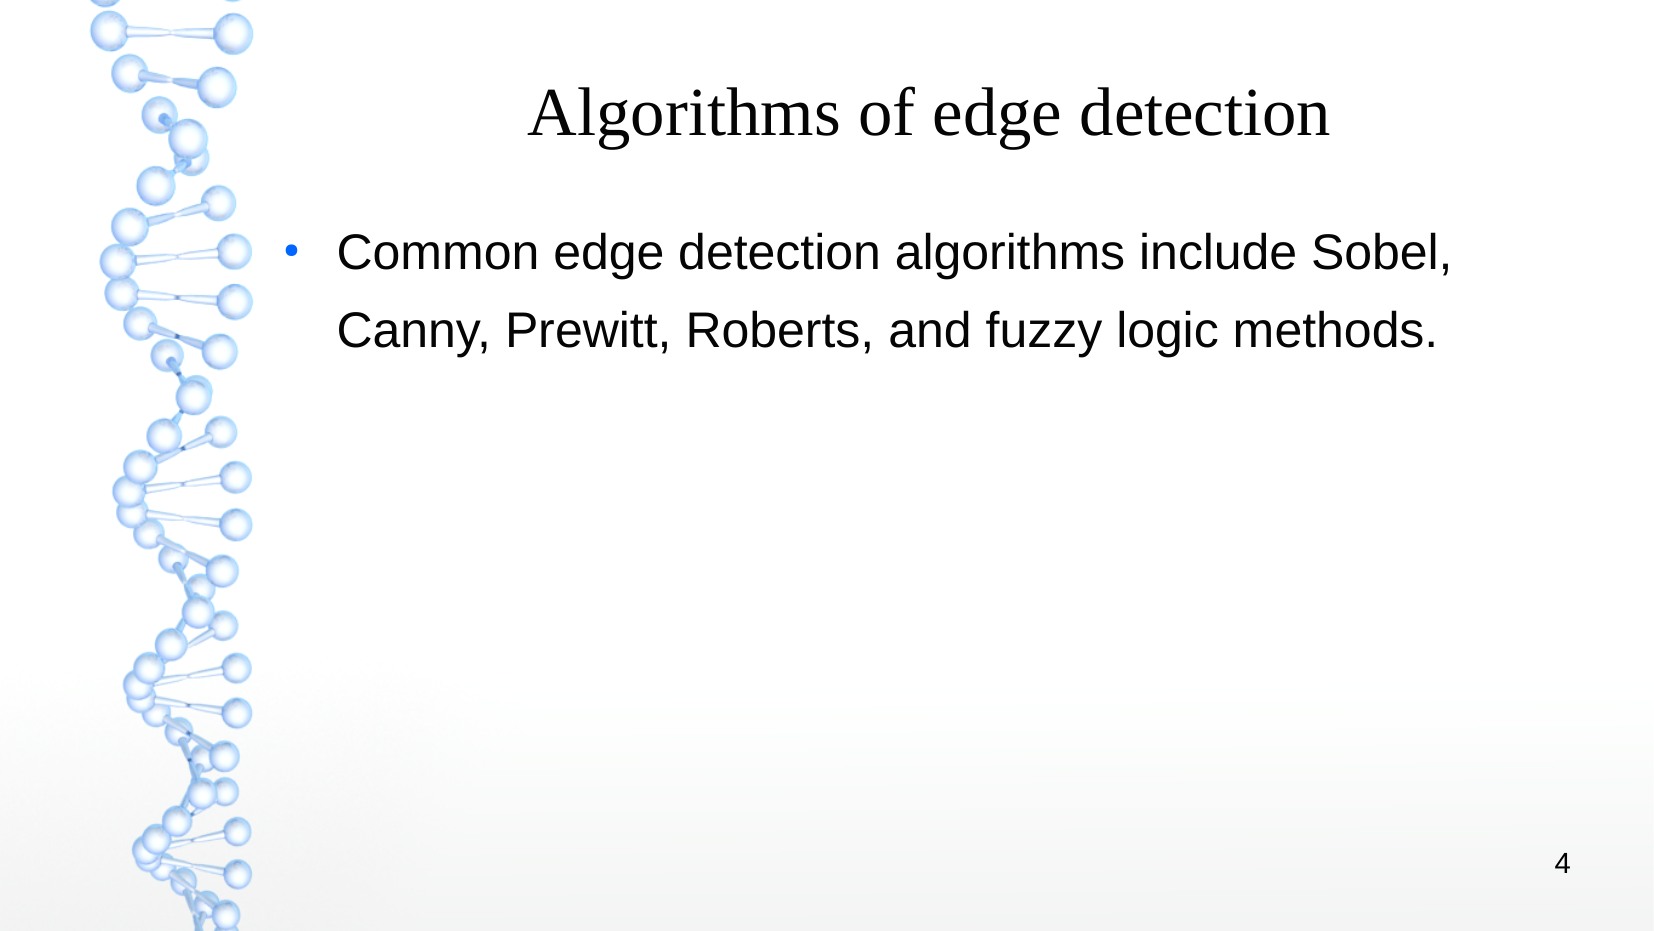

# Algorithms of edge detection
Common edge detection algorithms include Sobel,
Canny, Prewitt, Roberts, and fuzzy logic methods.
4